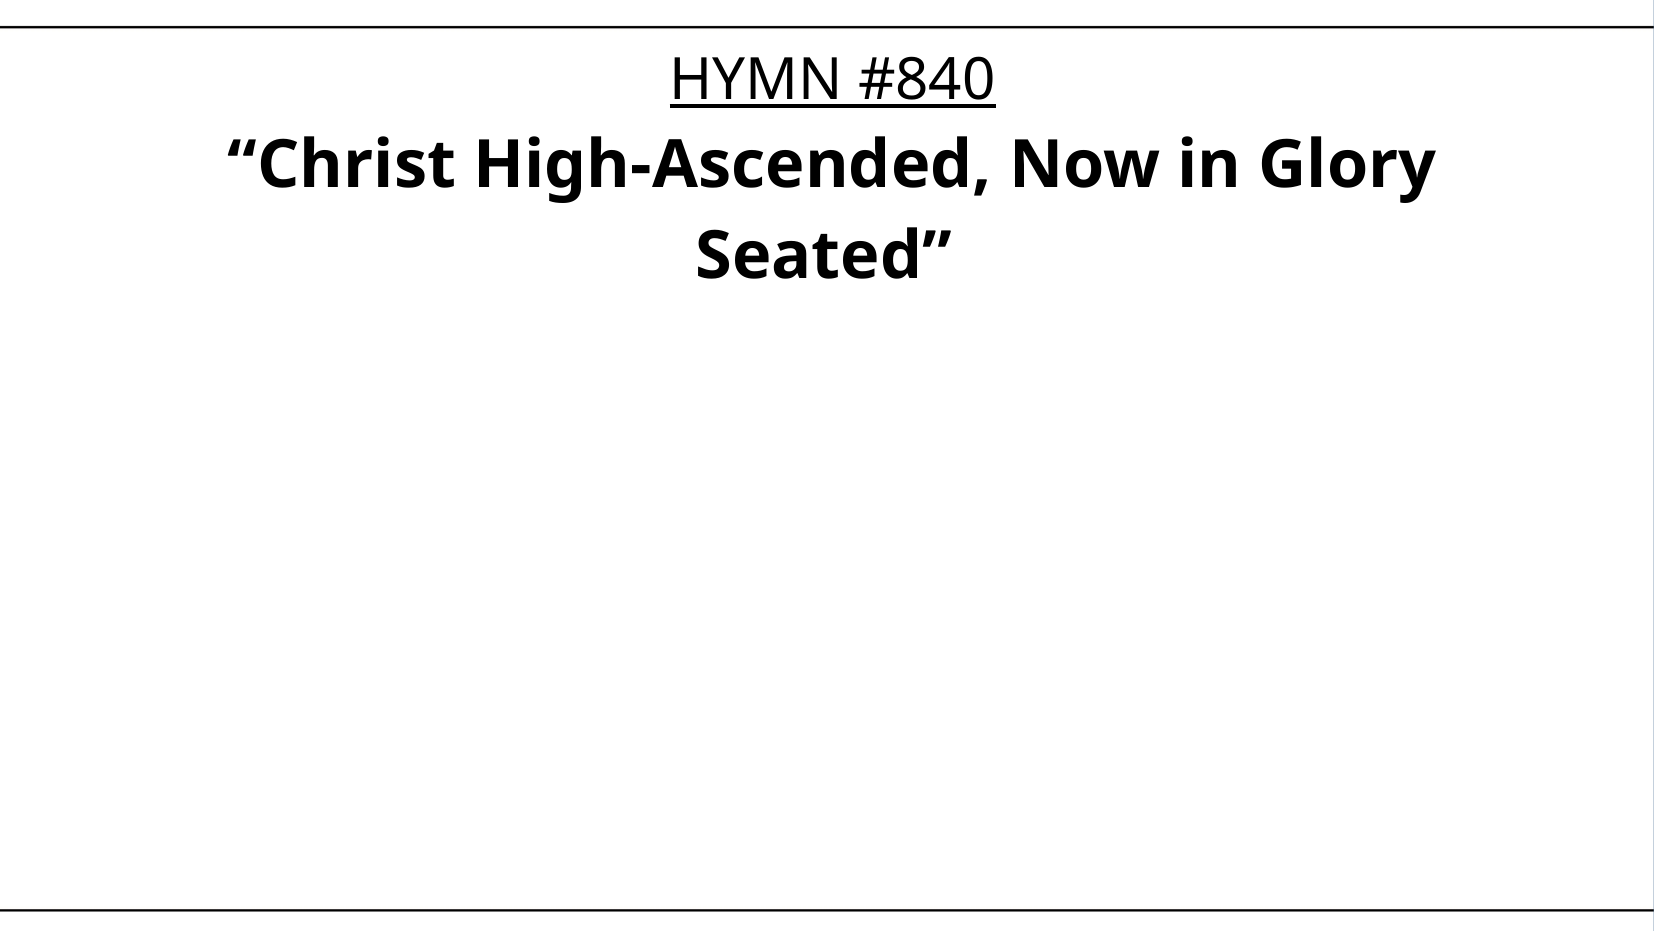

HYMN #840
“Christ High-Ascended, Now in Glory Seated”